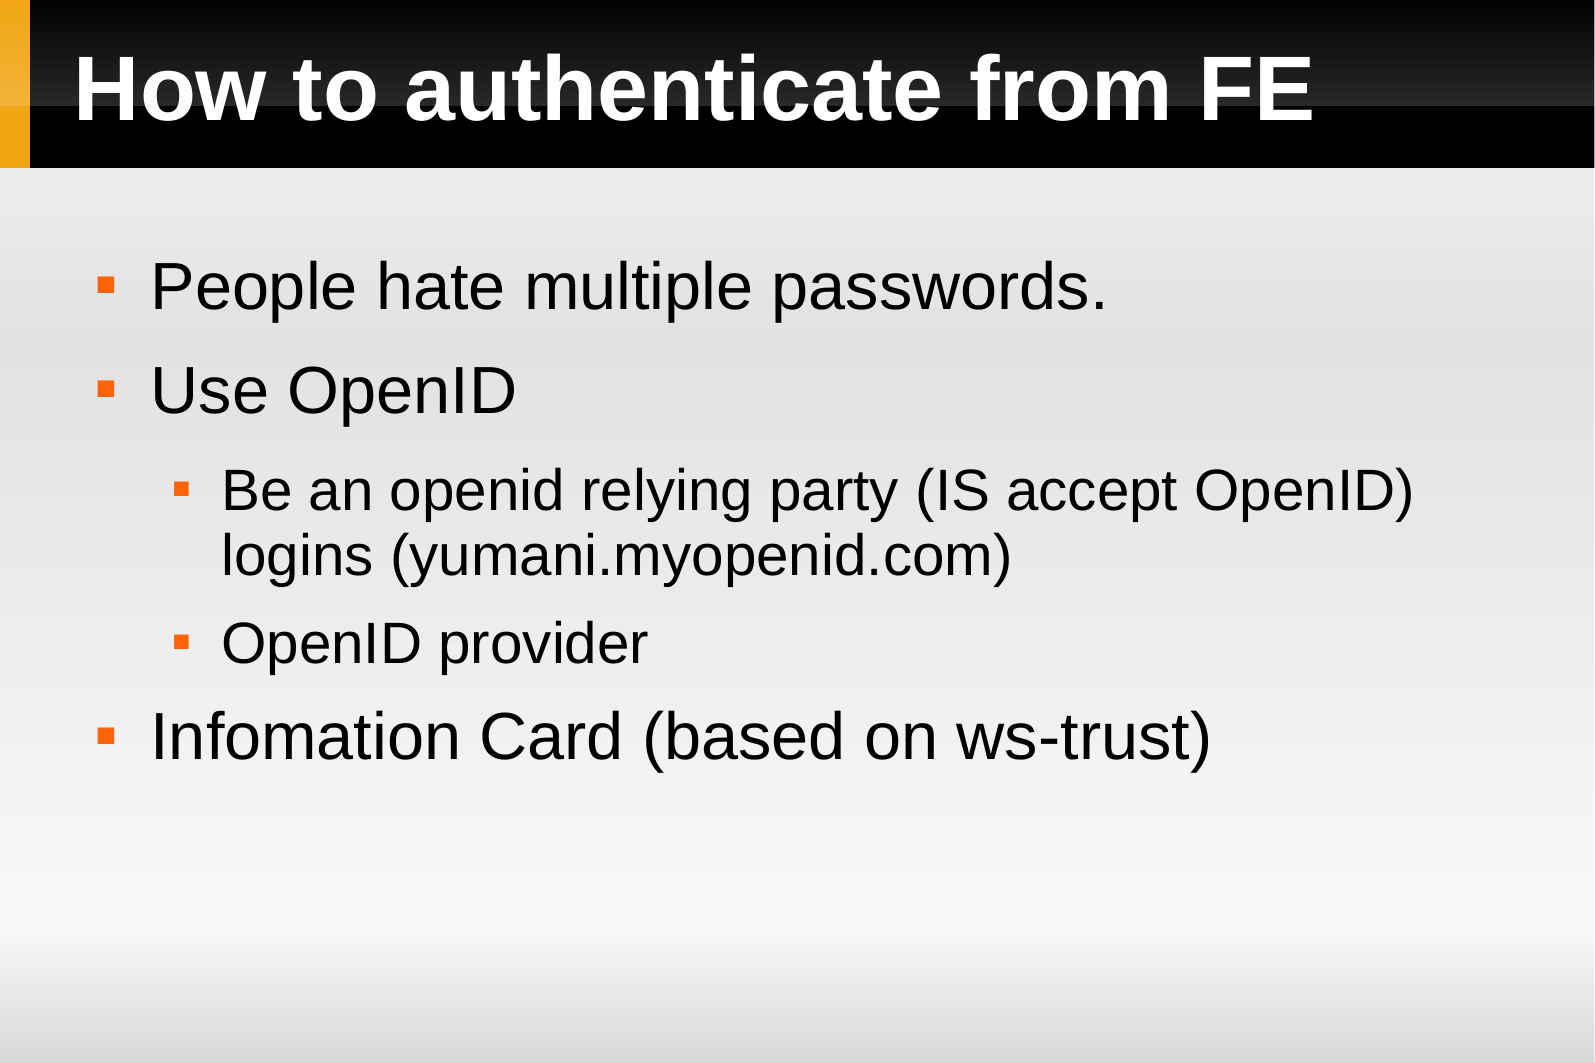

# How to authenticate from FE
People hate multiple passwords.
Use OpenID
Be an openid relying party (IS accept OpenID) logins (yumani.myopenid.com)
OpenID provider
Infomation Card (based on ws-trust)